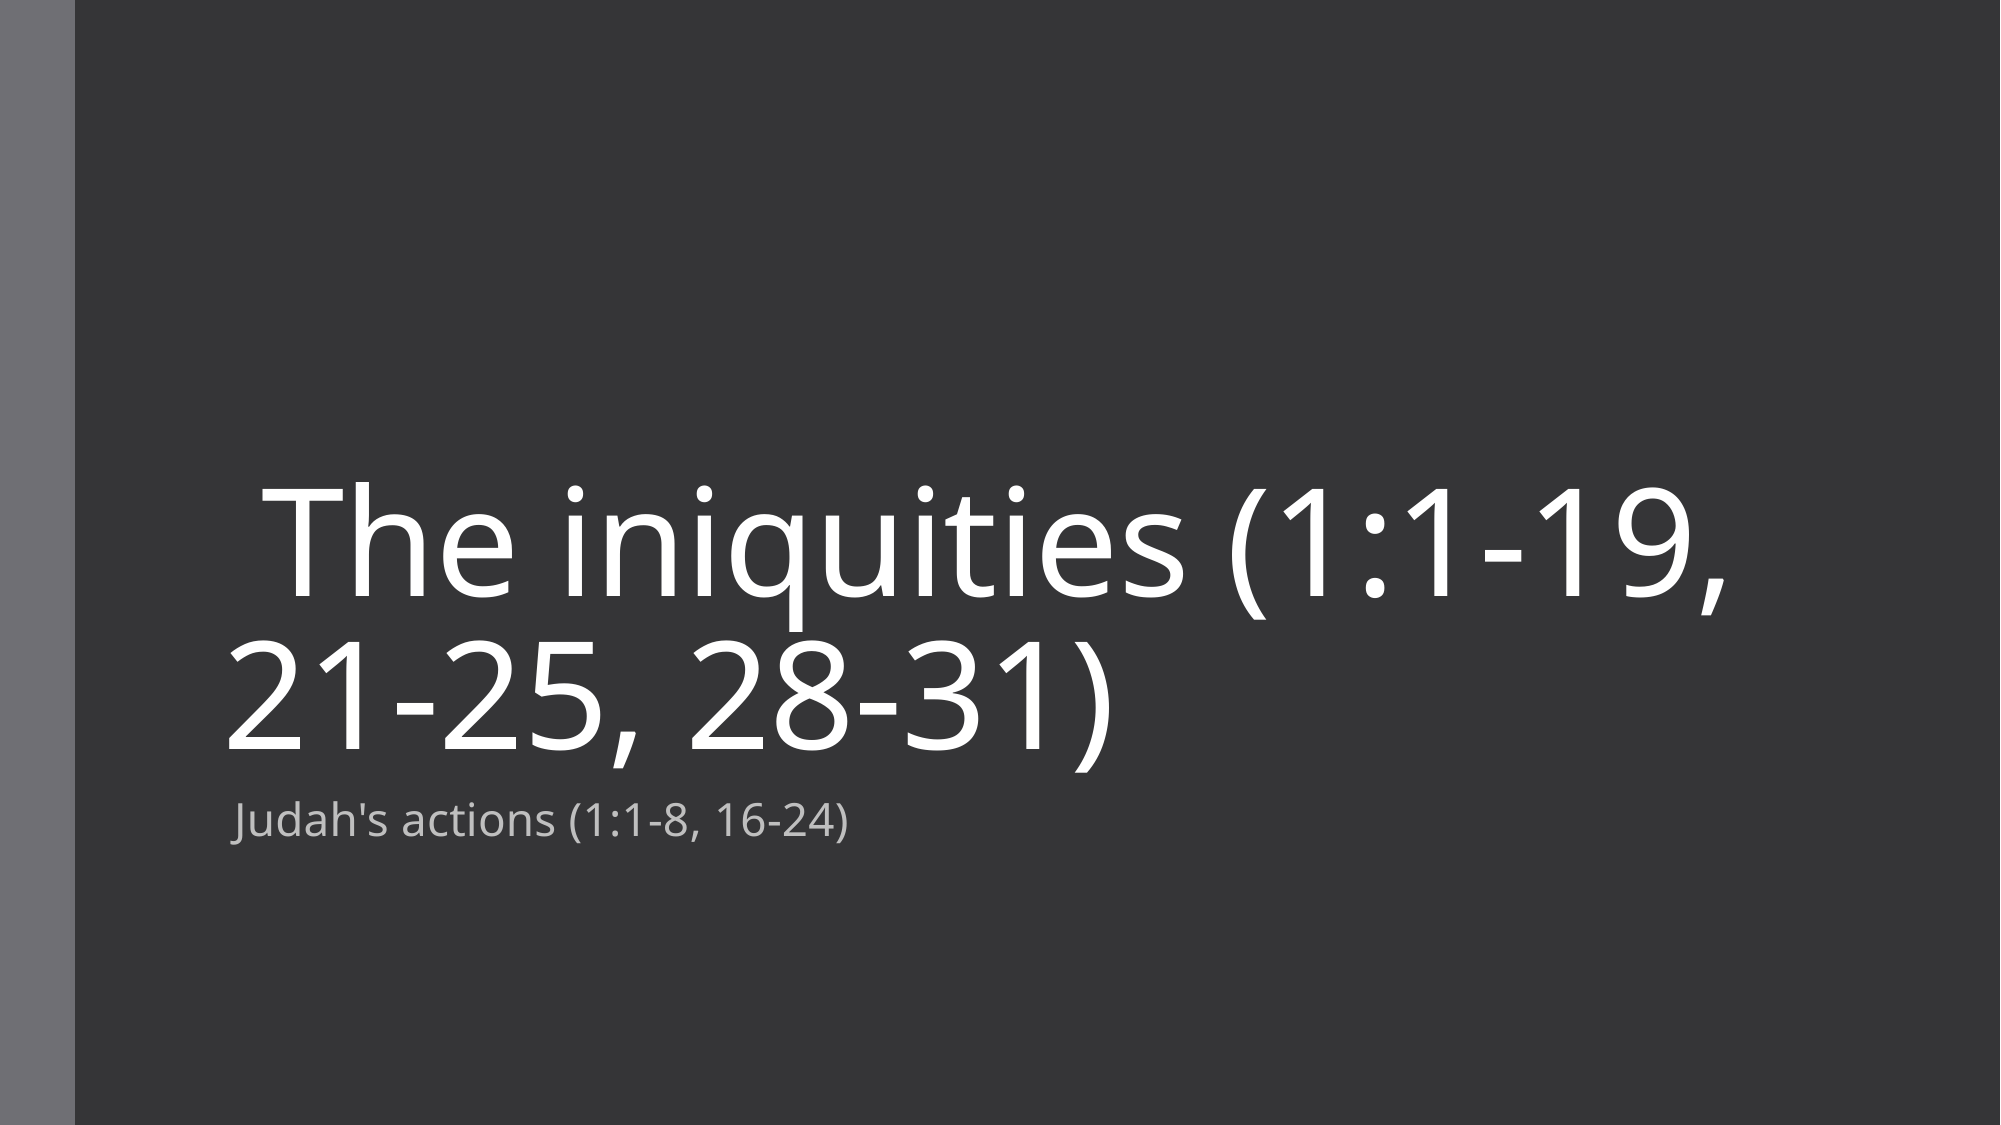

# The iniquities (1:1-19, 21-25, 28-31)
 Judah's actions (1:1-8, 16-24)